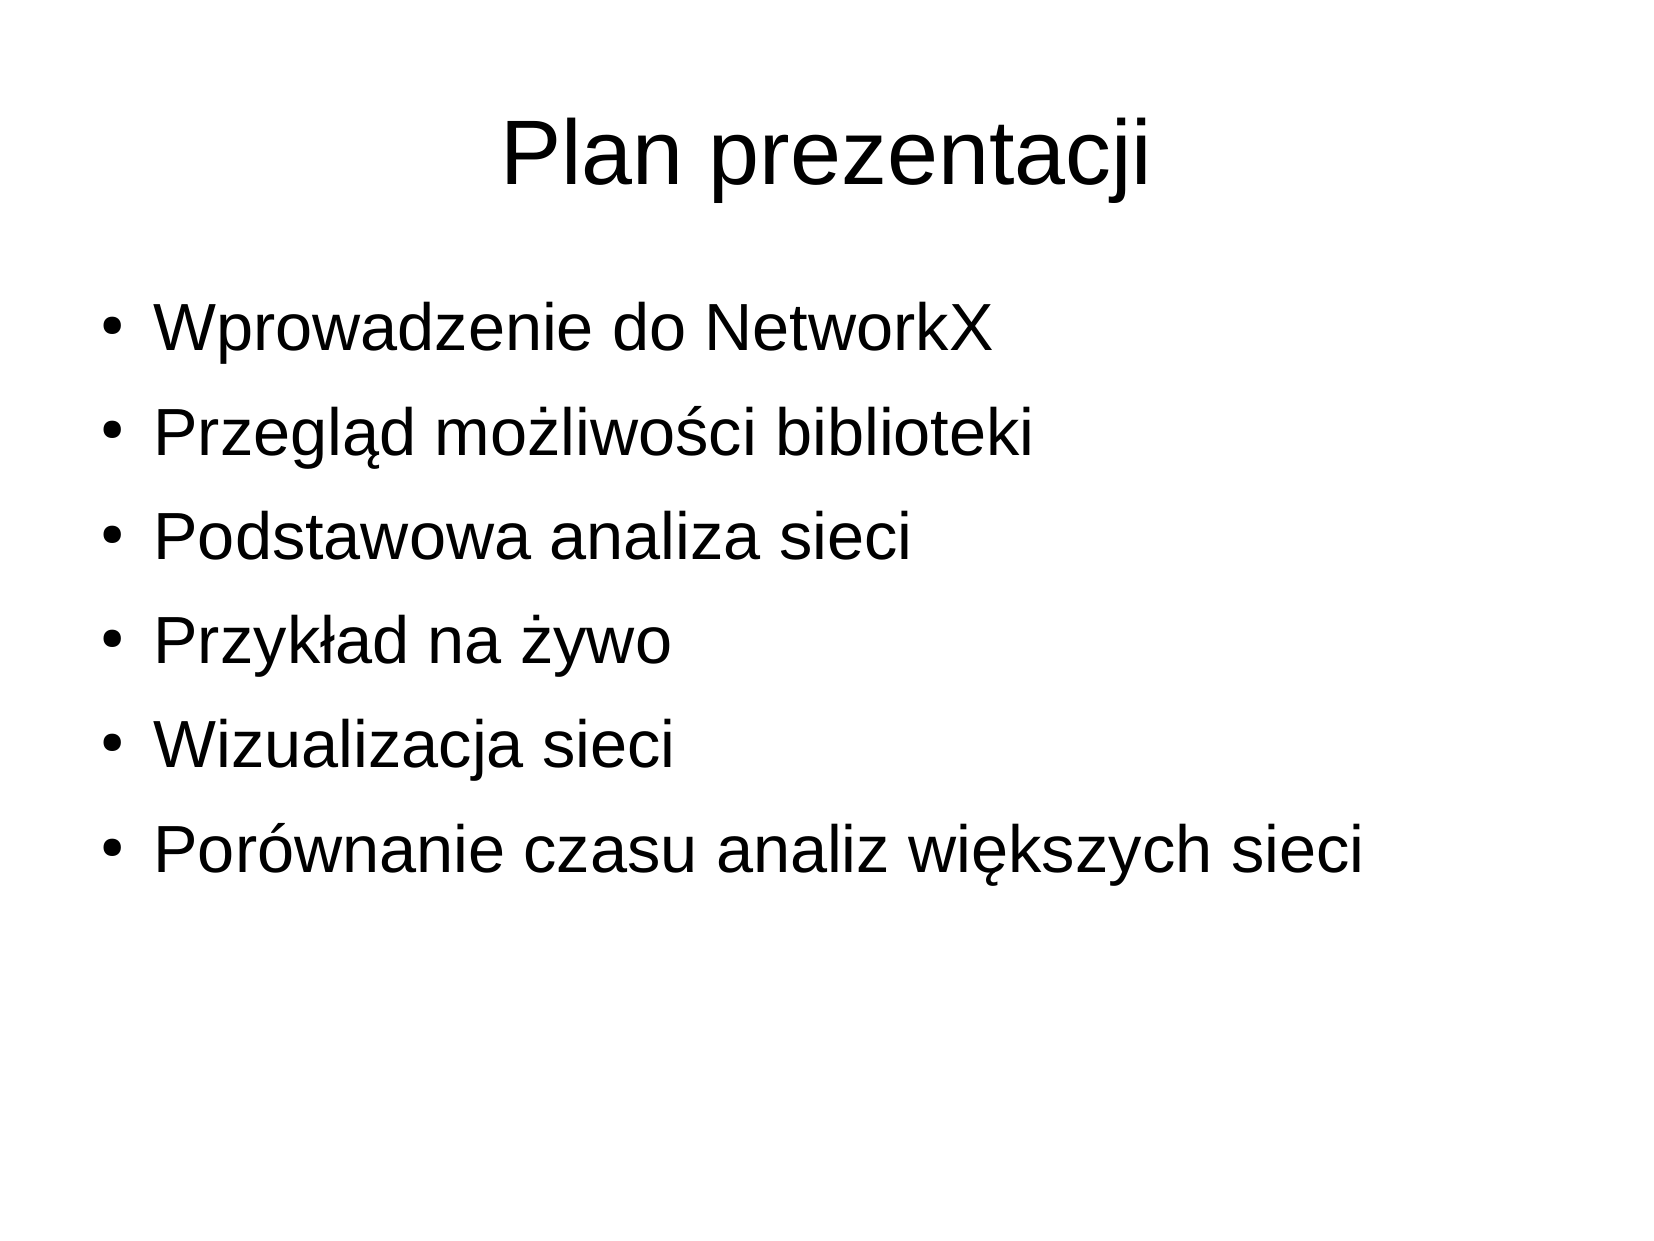

# Plan prezentacji
Wprowadzenie do NetworkX
Przegląd możliwości biblioteki
Podstawowa analiza sieci
Przykład na żywo
Wizualizacja sieci
Porównanie czasu analiz większych sieci